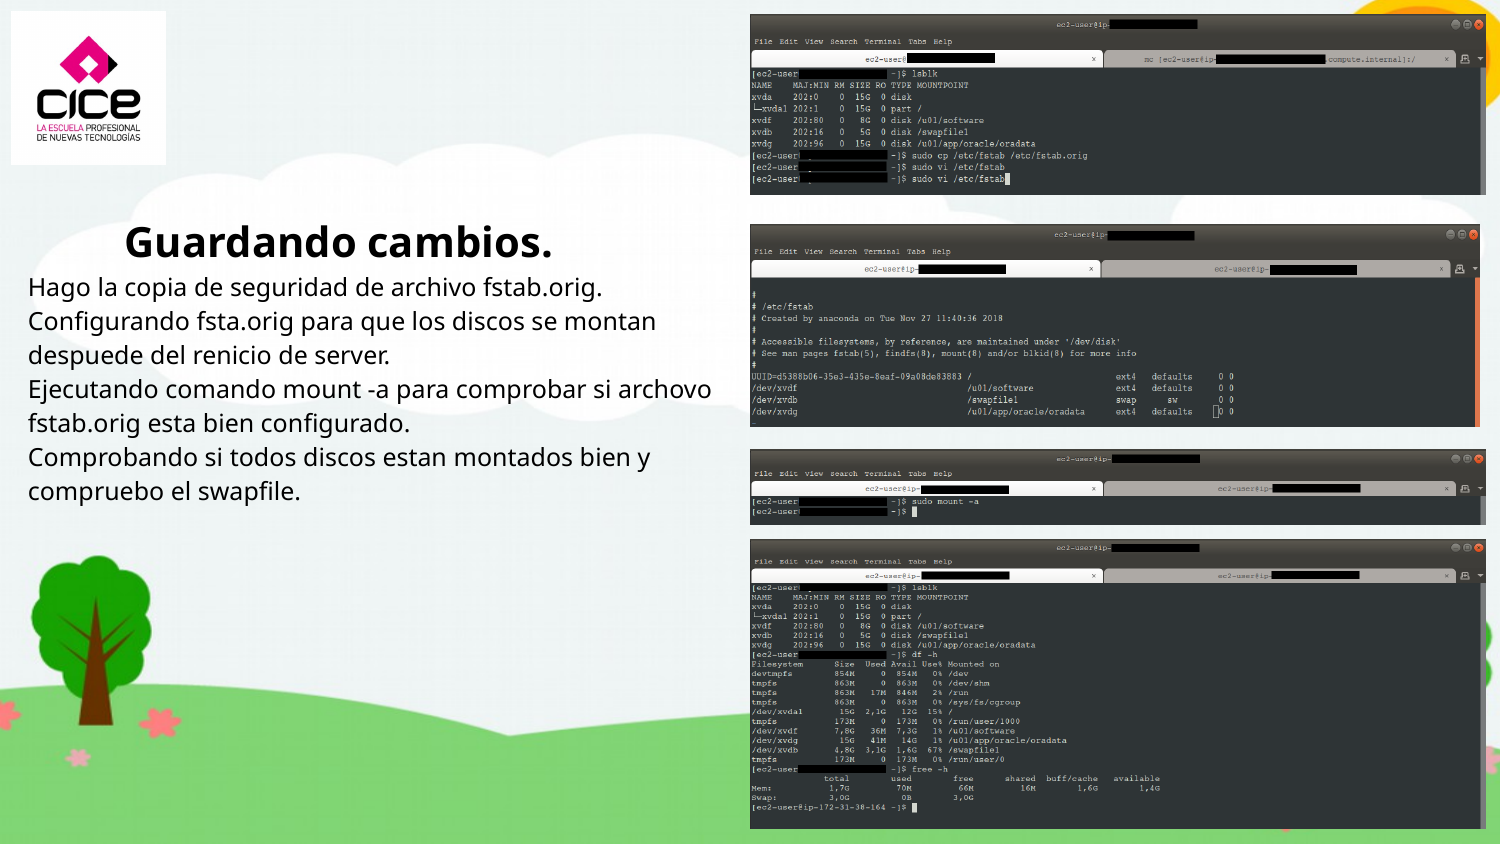

# Guardando cambios. Hago la copia de seguridad de archivo fstab.orig. Configurando fsta.orig para que los discos se montan despuede del renicio de server. Ejecutando comando mount -a para comprobar si archovo fstab.orig esta bien configurado. Comprobando si todos discos estan montados bien y compruebo el swapfile.